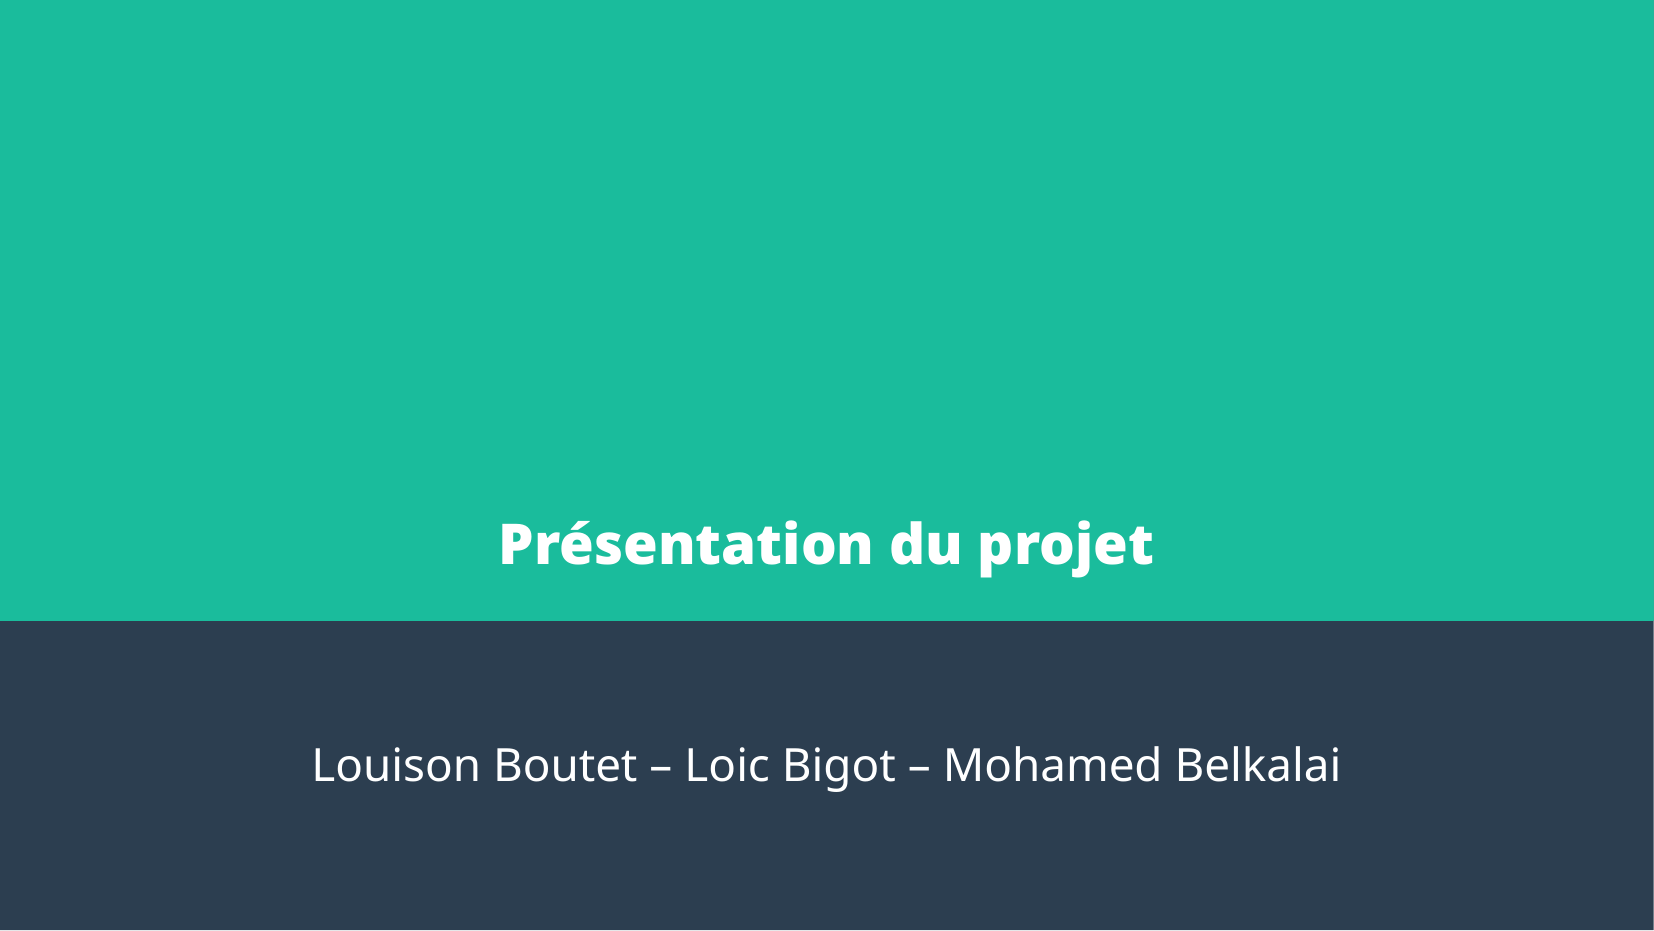

# Présentation du projet
Louison Boutet – Loic Bigot – Mohamed Belkalai